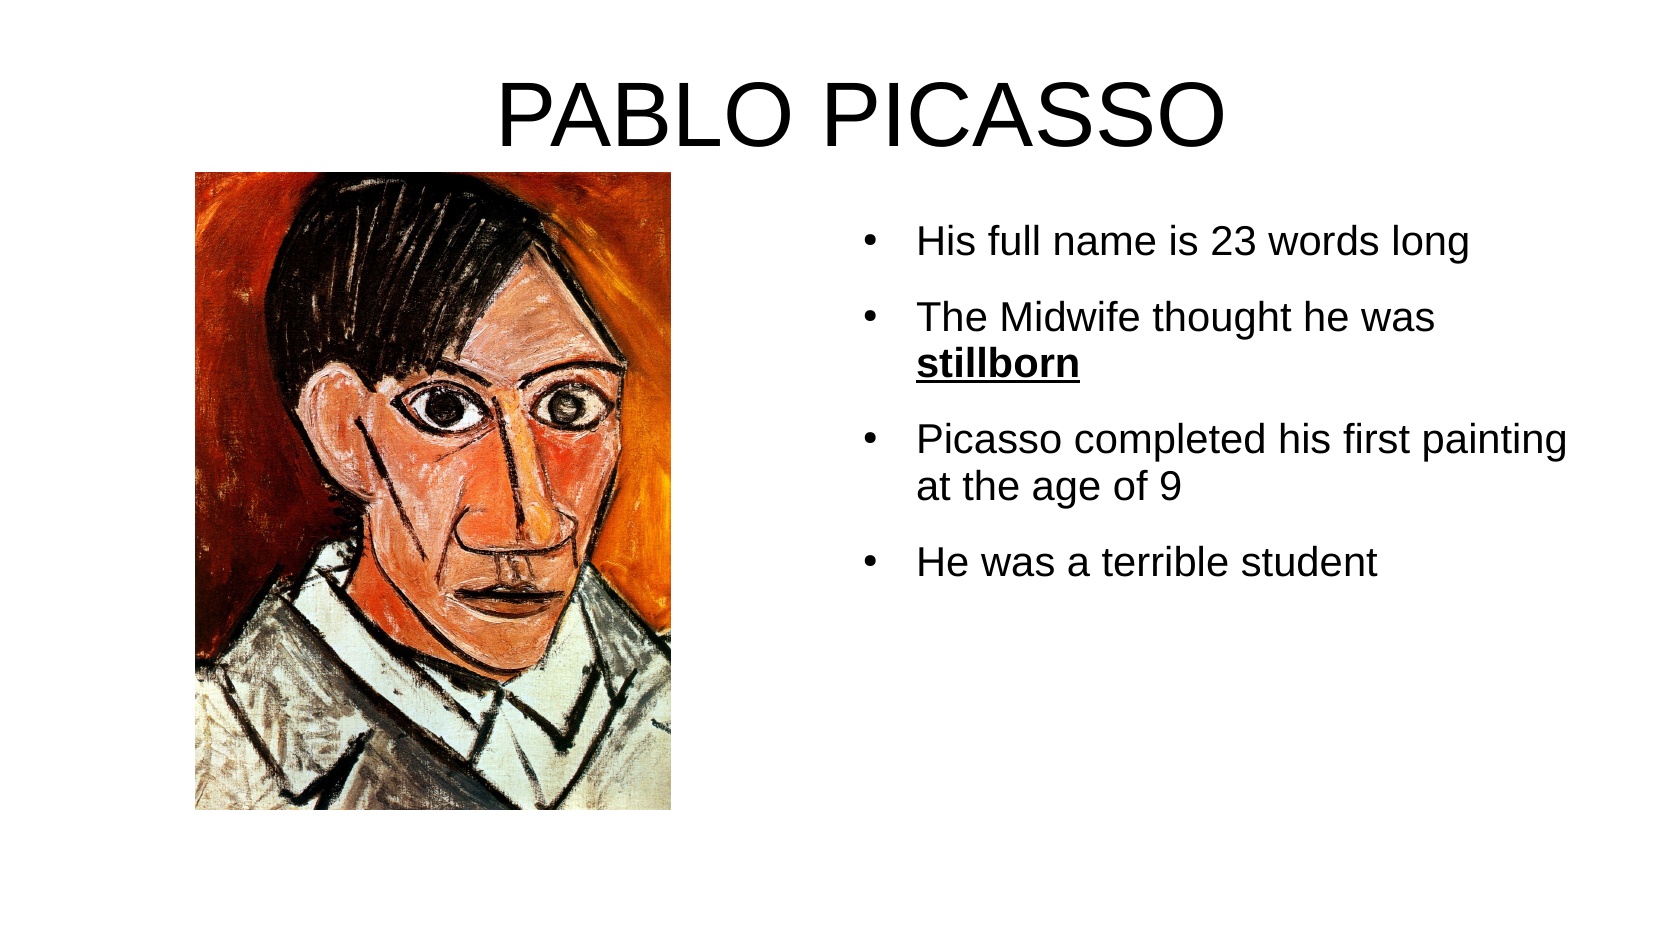

# PABLO PICASSO
His full name is 23 words long
The Midwife thought he was stillborn
Picasso completed his first painting at the age of 9
He was a terrible student